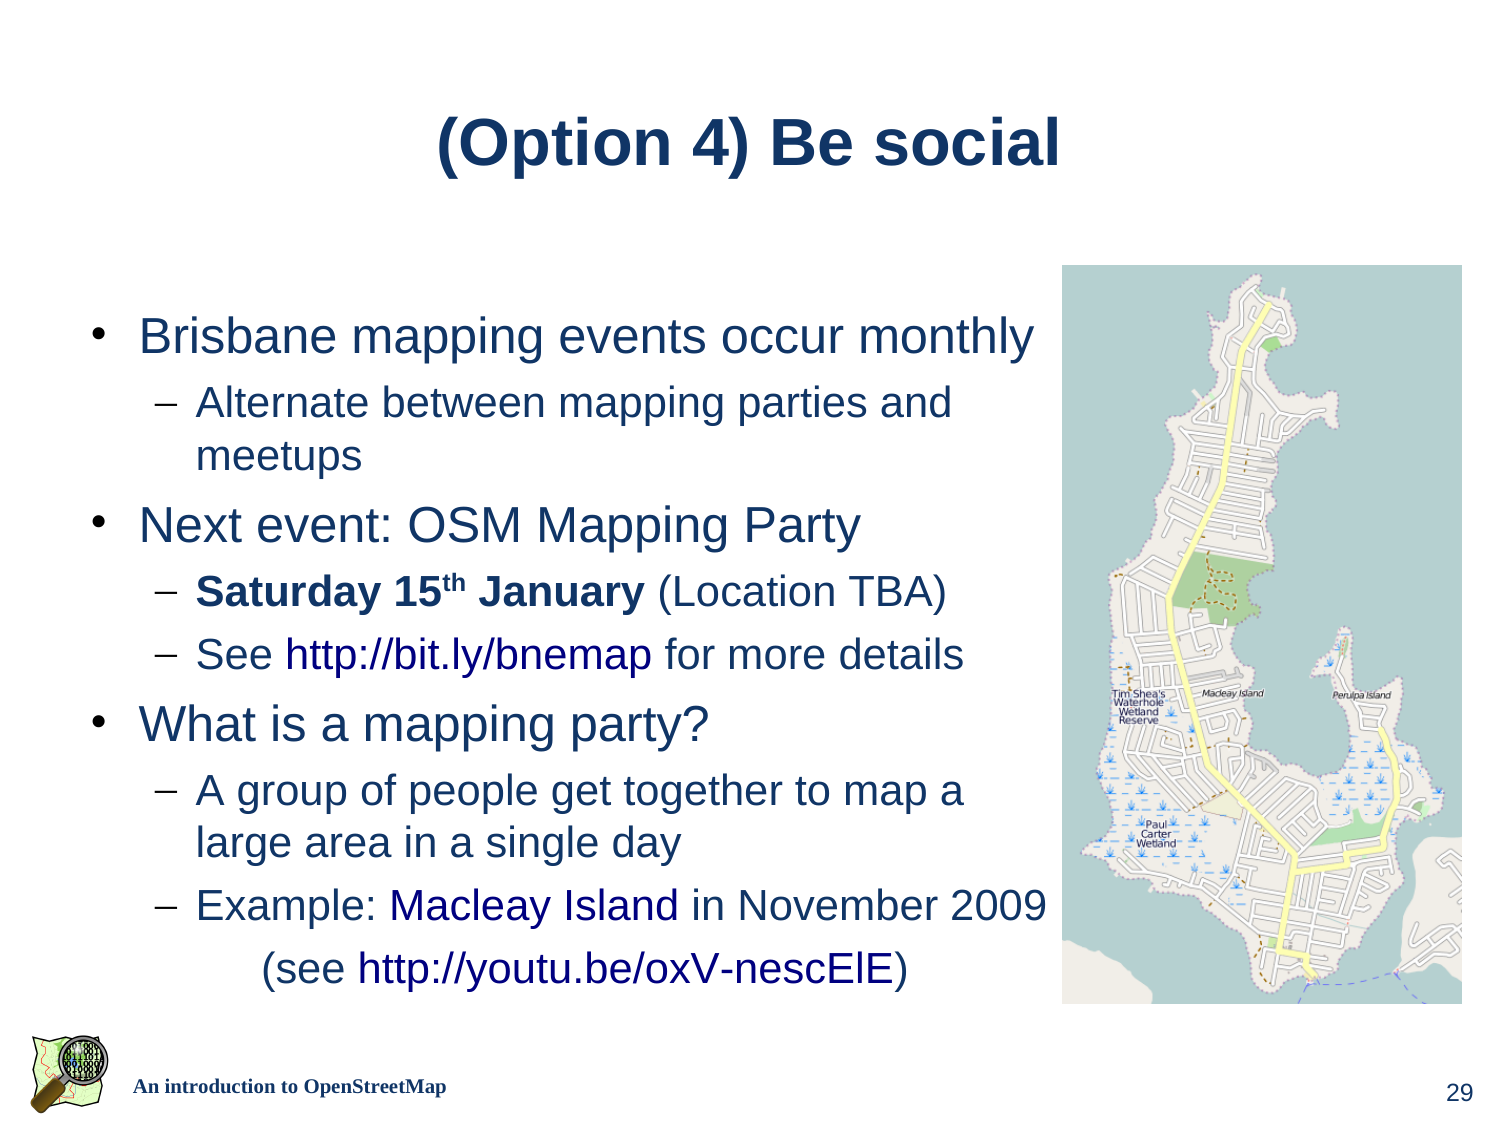

# (Option 4) Be social
Brisbane mapping events occur monthly
Alternate between mapping parties and meetups
Next event: OSM Mapping Party
Saturday 15th January (Location TBA)
See http://bit.ly/bnemap for more details
What is a mapping party?
A group of people get together to map a large area in a single day
Example: Macleay Island in November 2009
(see http://youtu.be/oxV-nescElE)